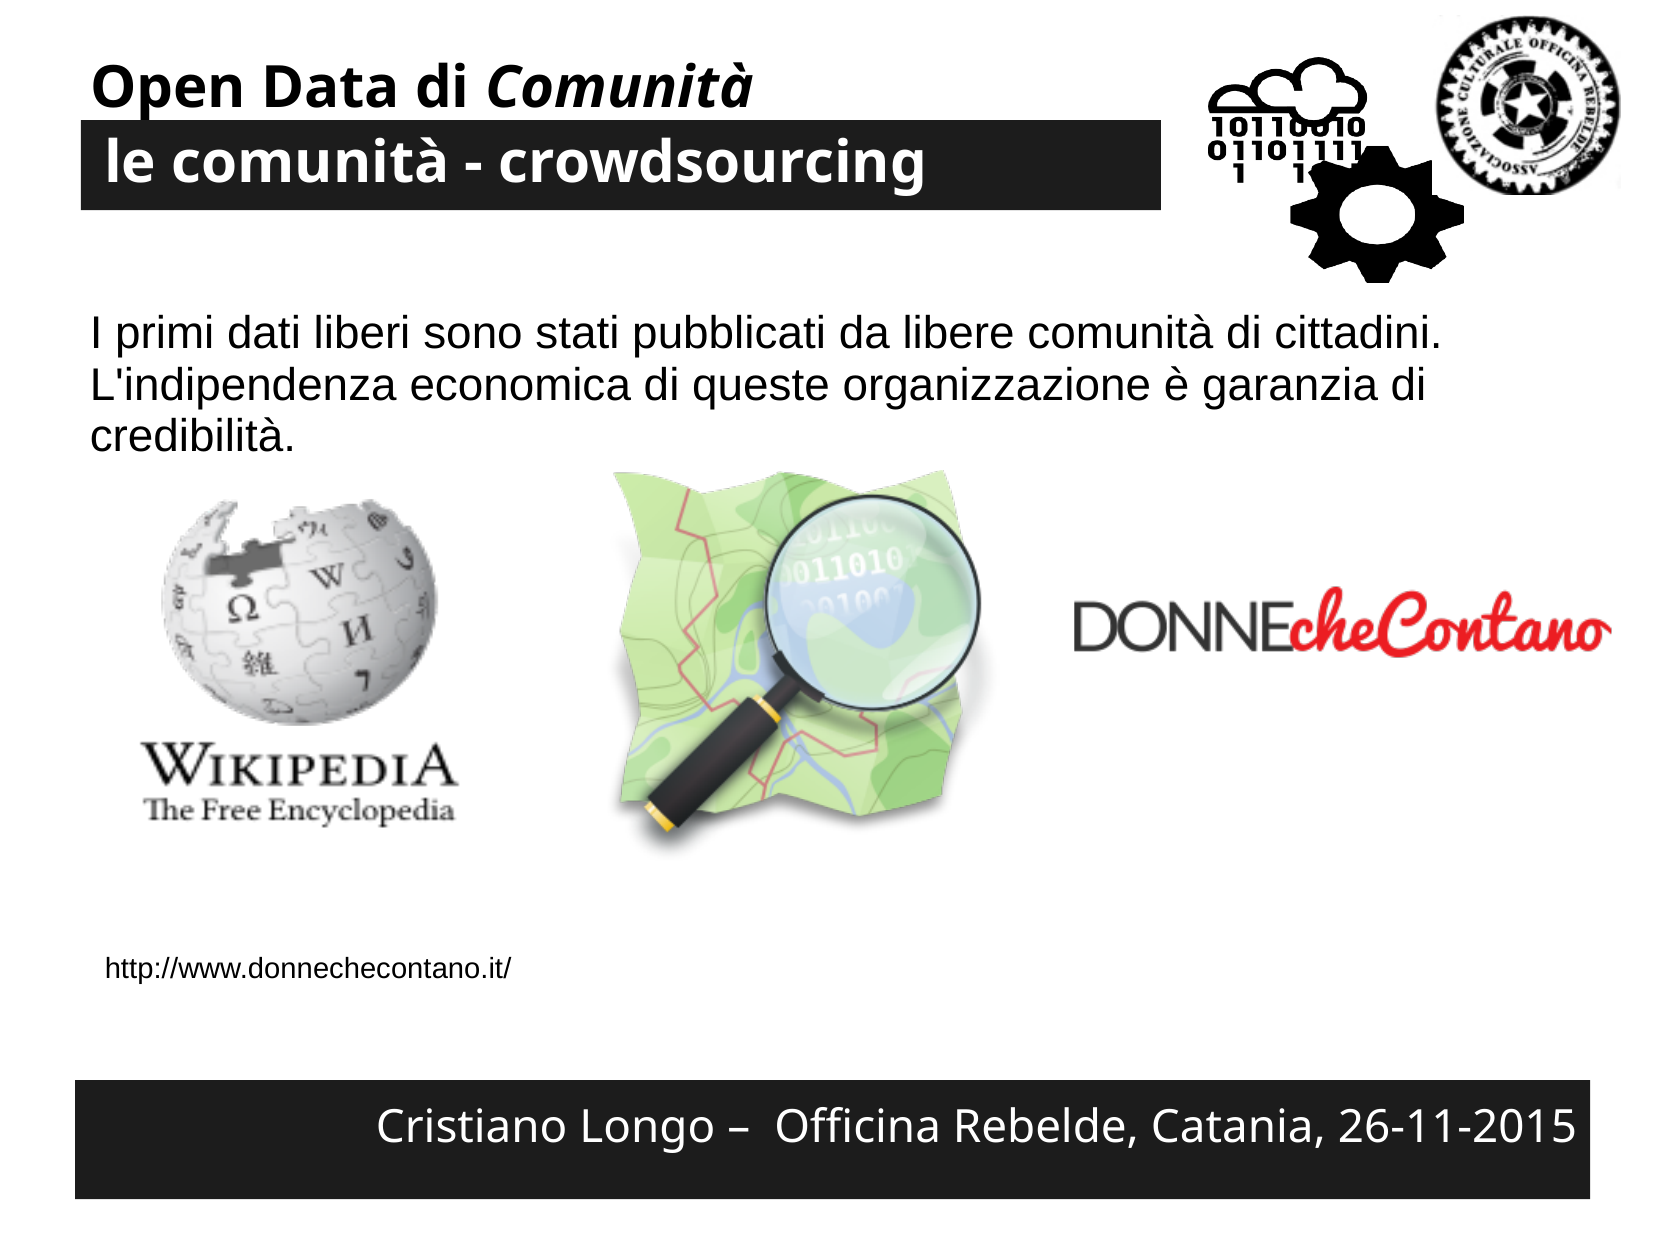

# Open Data di Comunità
 le comunità - crowdsourcing
I primi dati liberi sono stati pubblicati da libere comunità di cittadini.
L'indipendenza economica di queste organizzazione è garanzia di credibilità.
http://www.donnechecontano.it/
 Cristiano Longo – Officina Rebelde, Catania, 26-11-2015